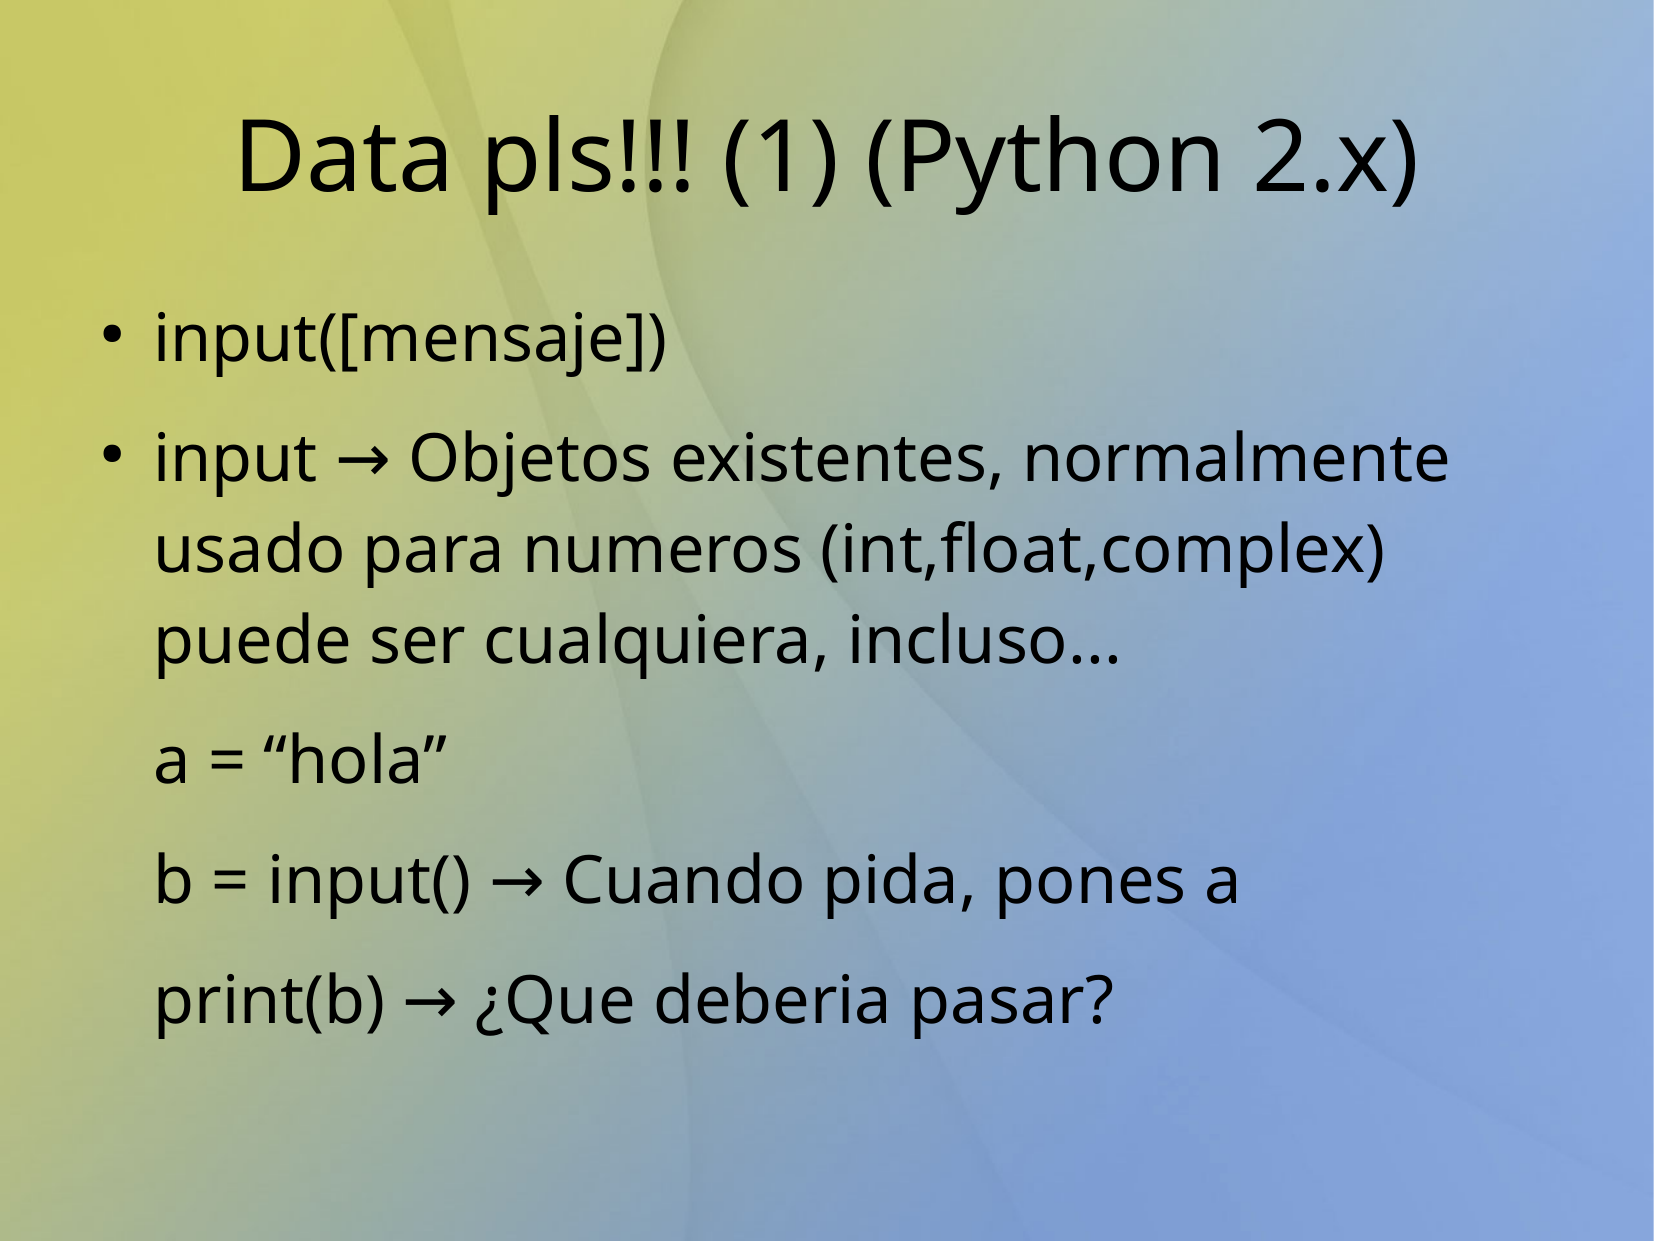

# Data pls!!! (1) (Python 2.x)
input([mensaje])
input → Objetos existentes, normalmente usado para numeros (int,float,complex) puede ser cualquiera, incluso...
a = “hola”
b = input() → Cuando pida, pones a
print(b) → ¿Que deberia pasar?